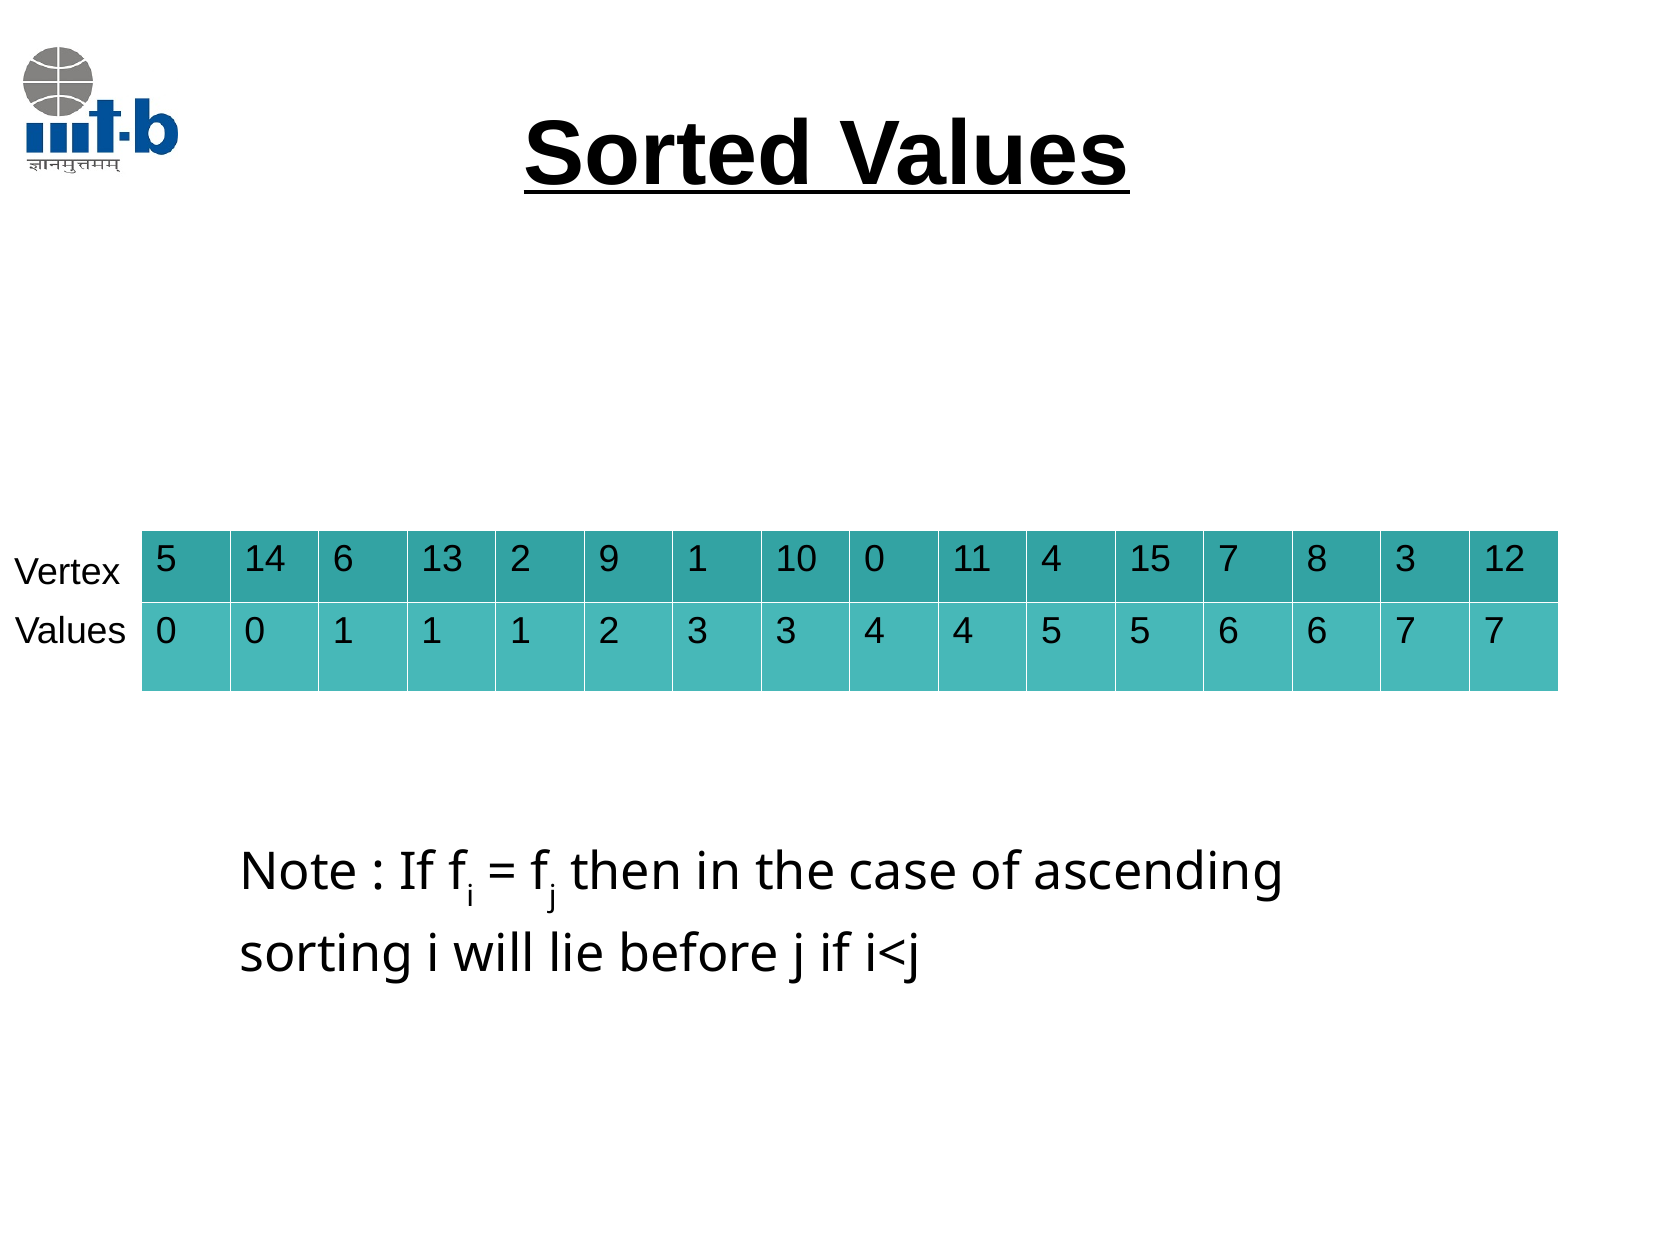

# Sorted Values
| 5 | 14 | 6 | 13 | 2 | 9 | 1 | 10 | 0 | 11 | 4 | 15 | 7 | 8 | 3 | 12 |
| --- | --- | --- | --- | --- | --- | --- | --- | --- | --- | --- | --- | --- | --- | --- | --- |
| 0 | 0 | 1 | 1 | 1 | 2 | 3 | 3 | 4 | 4 | 5 | 5 | 6 | 6 | 7 | 7 |
Vertex
Values
Note : If fi = fj then in the case of ascending sorting i will lie before j if i<j